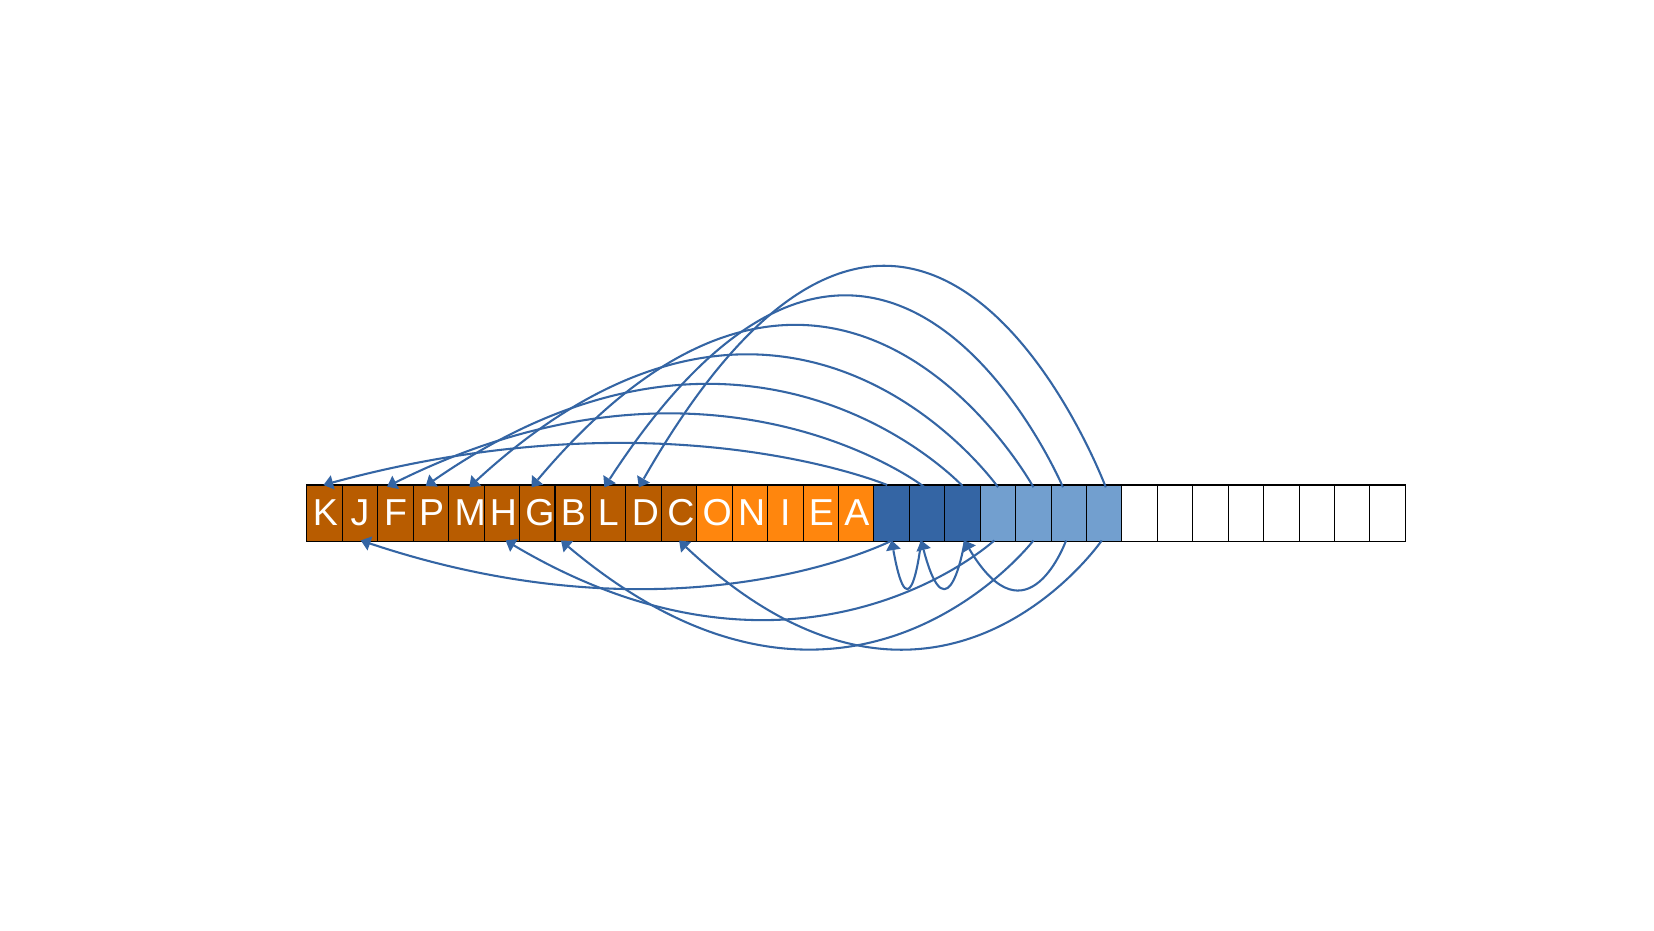

| K | J | F | P | M | H | G | B | L | D | C | O | N | I | E | A | | | | | | | | | | | | | | | |
| --- | --- | --- | --- | --- | --- | --- | --- | --- | --- | --- | --- | --- | --- | --- | --- | --- | --- | --- | --- | --- | --- | --- | --- | --- | --- | --- | --- | --- | --- | --- |